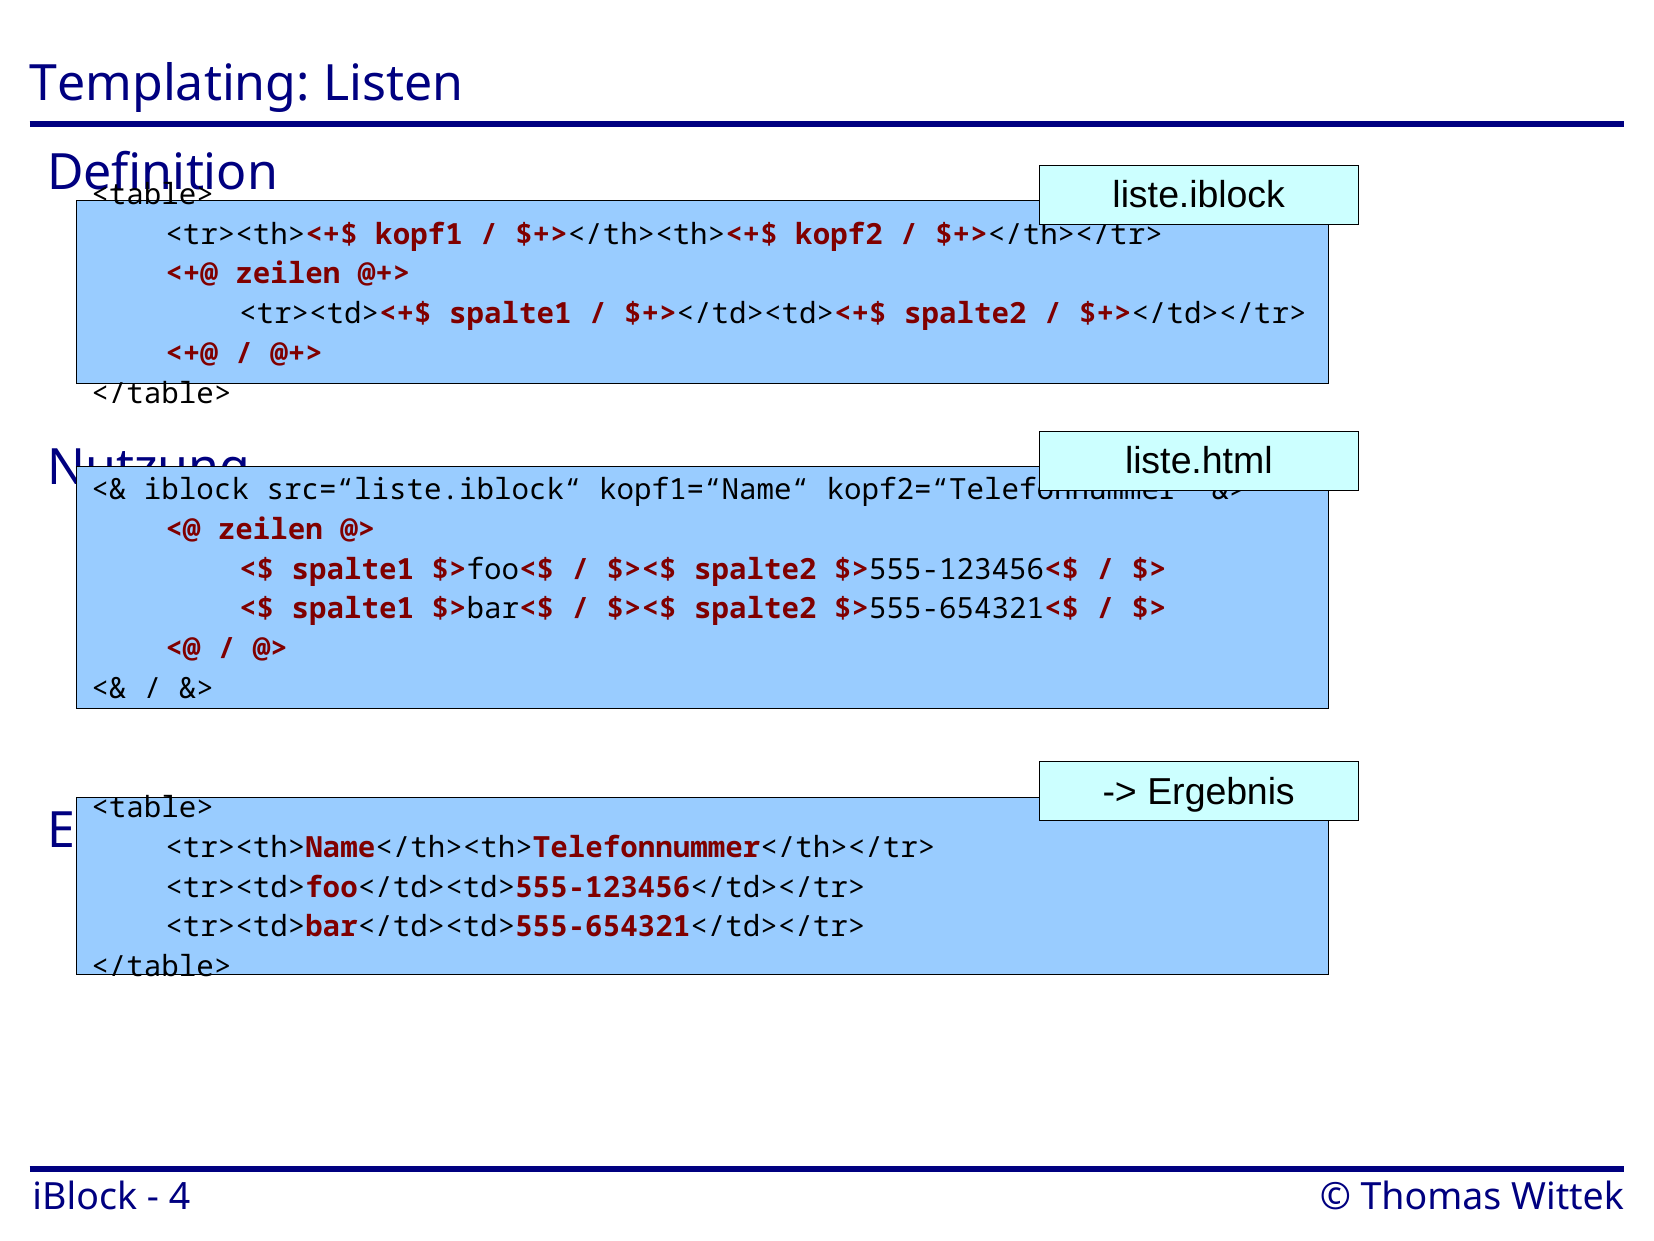

# Templating: Listen
Definition
Nutzung
Ergebnis
liste.iblock
<table>
	<tr><th><+$ kopf1 / $+></th><th><+$ kopf2 / $+></th></tr>
	<+@ zeilen @+>
		<tr><td><+$ spalte1 / $+></td><td><+$ spalte2 / $+></td></tr>
	<+@ / @+>
</table>
liste.html
<& iblock src=“liste.iblock“ kopf1=“Name“ kopf2=“Telefonnummer“ &>
	<@ zeilen @>
		<$ spalte1 $>foo<$ / $><$ spalte2 $>555-123456<$ / $>
		<$ spalte1 $>bar<$ / $><$ spalte2 $>555-654321<$ / $>
	<@ / @>
<& / &>
-> Ergebnis
<table>
	<tr><th>Name</th><th>Telefonnummer</th></tr>
	<tr><td>foo</td><td>555-123456</td></tr>
	<tr><td>bar</td><td>555-654321</td></tr>
</table>